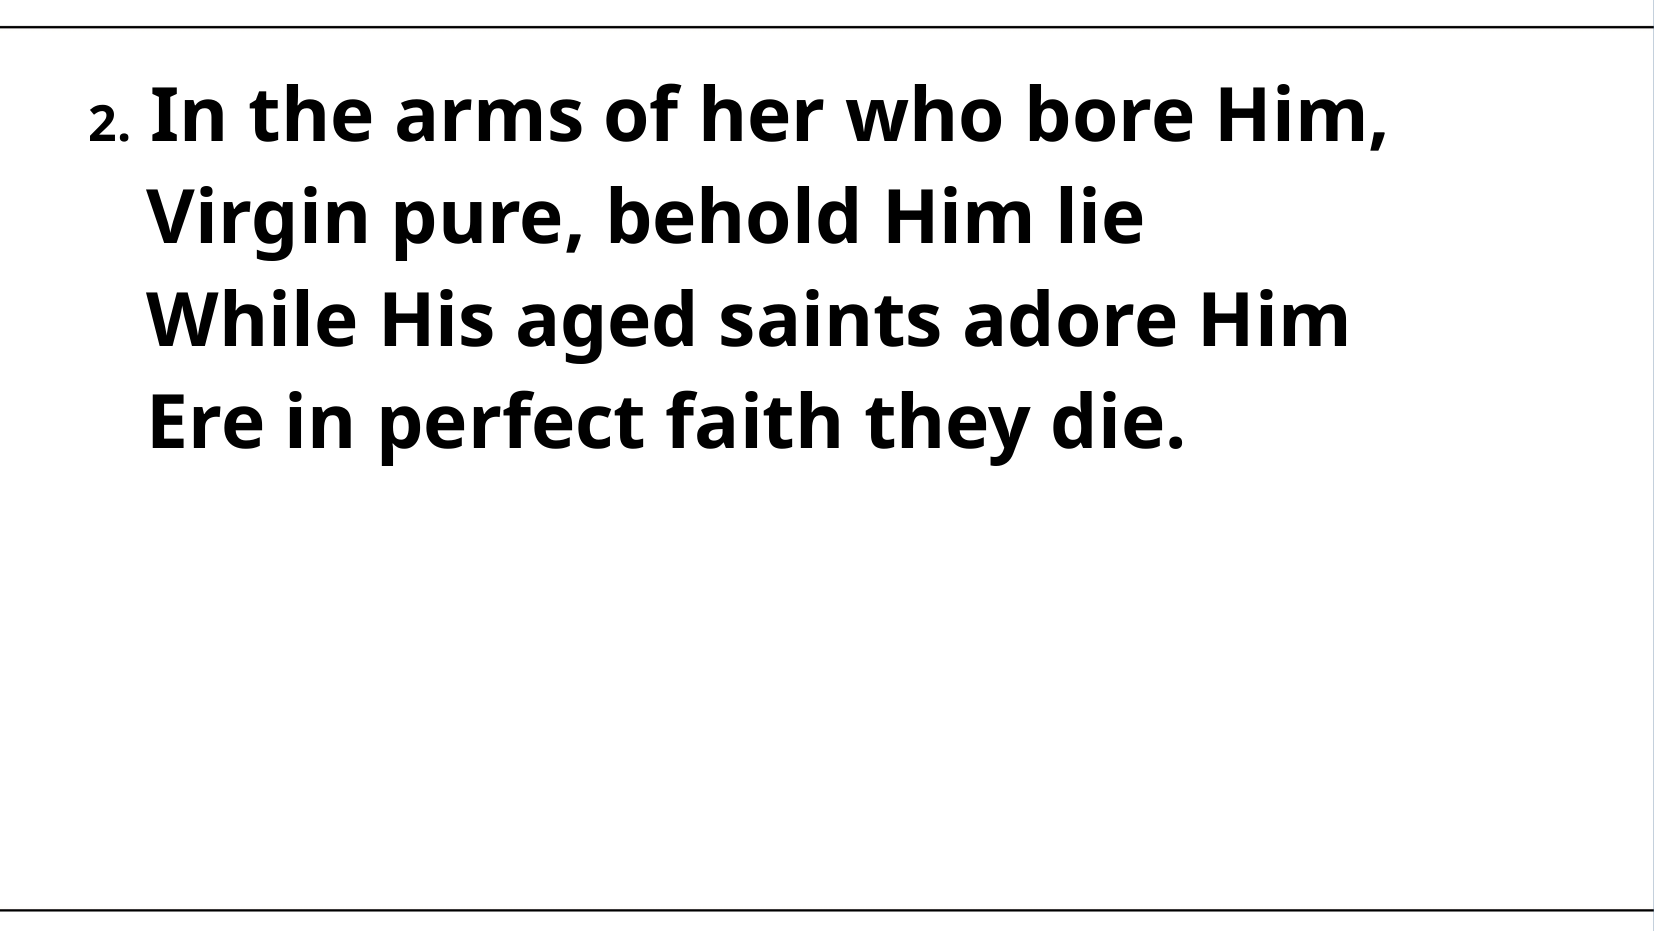

2. In the arms of her who bore Him,
 Virgin pure, behold Him lie
 While His aged saints adore Him
 Ere in perfect faith they die.